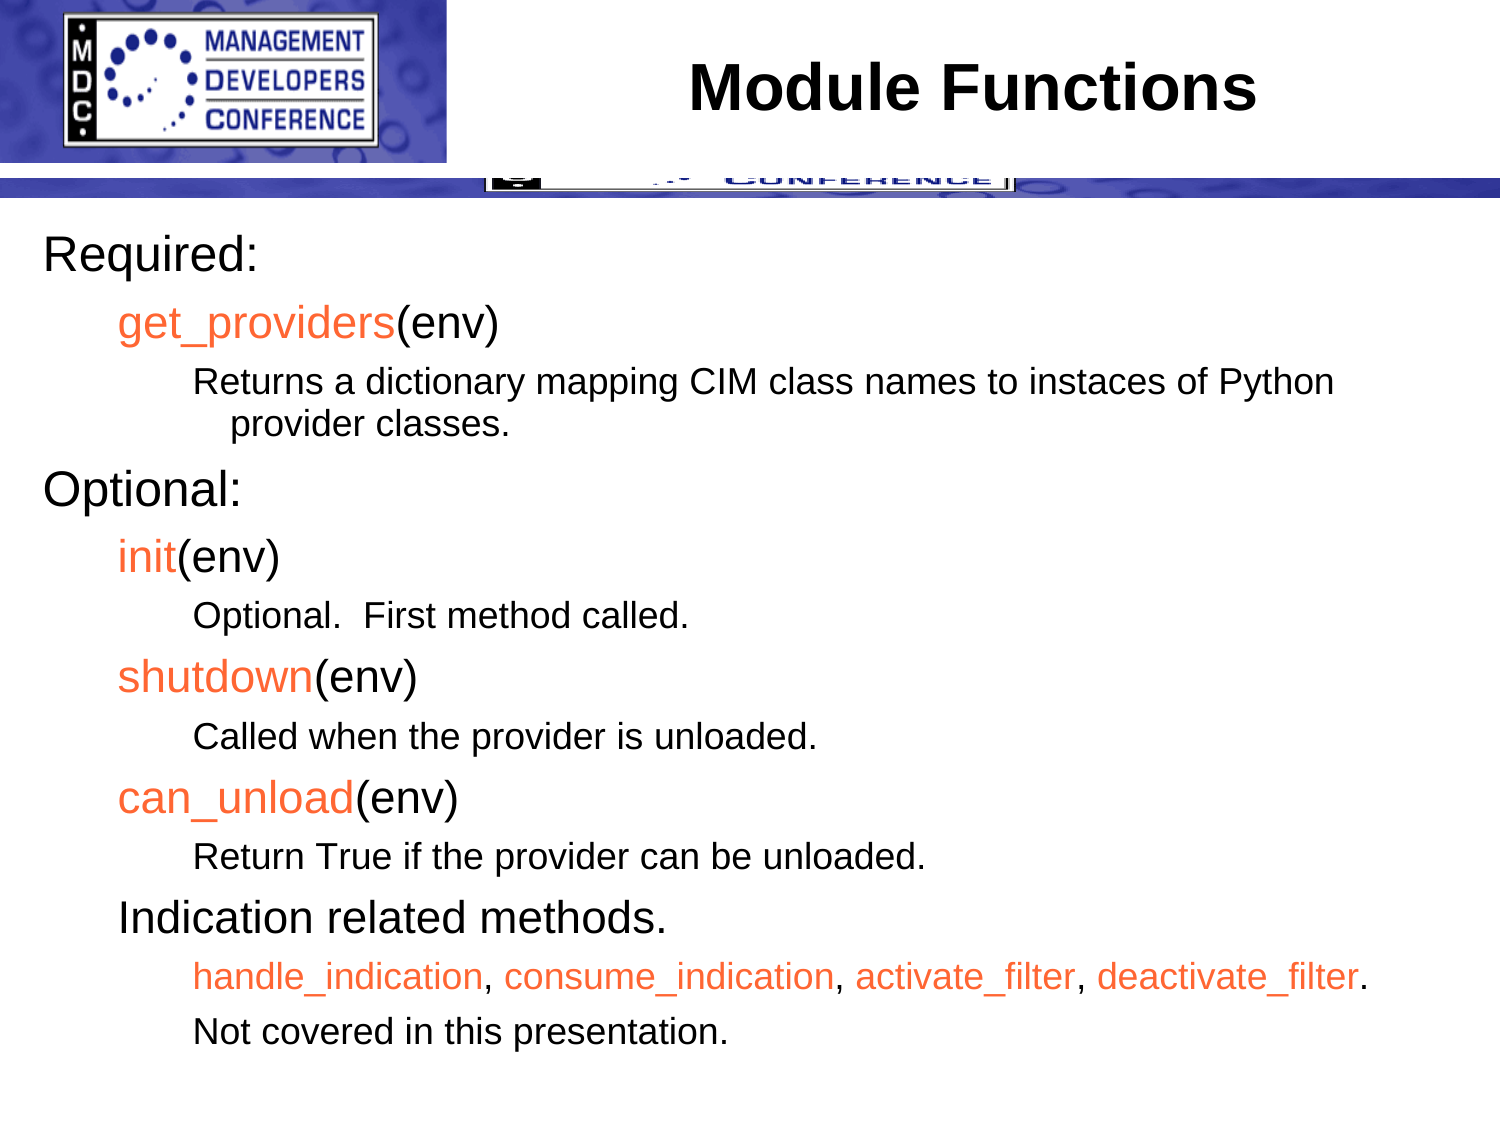

# Module Functions
Required:
get_providers(env)
Returns a dictionary mapping CIM class names to instaces of Python provider classes.
Optional:
init(env)
Optional. First method called.
shutdown(env)
Called when the provider is unloaded.
can_unload(env)
Return True if the provider can be unloaded.
Indication related methods.
handle_indication, consume_indication, activate_filter, deactivate_filter.
Not covered in this presentation.